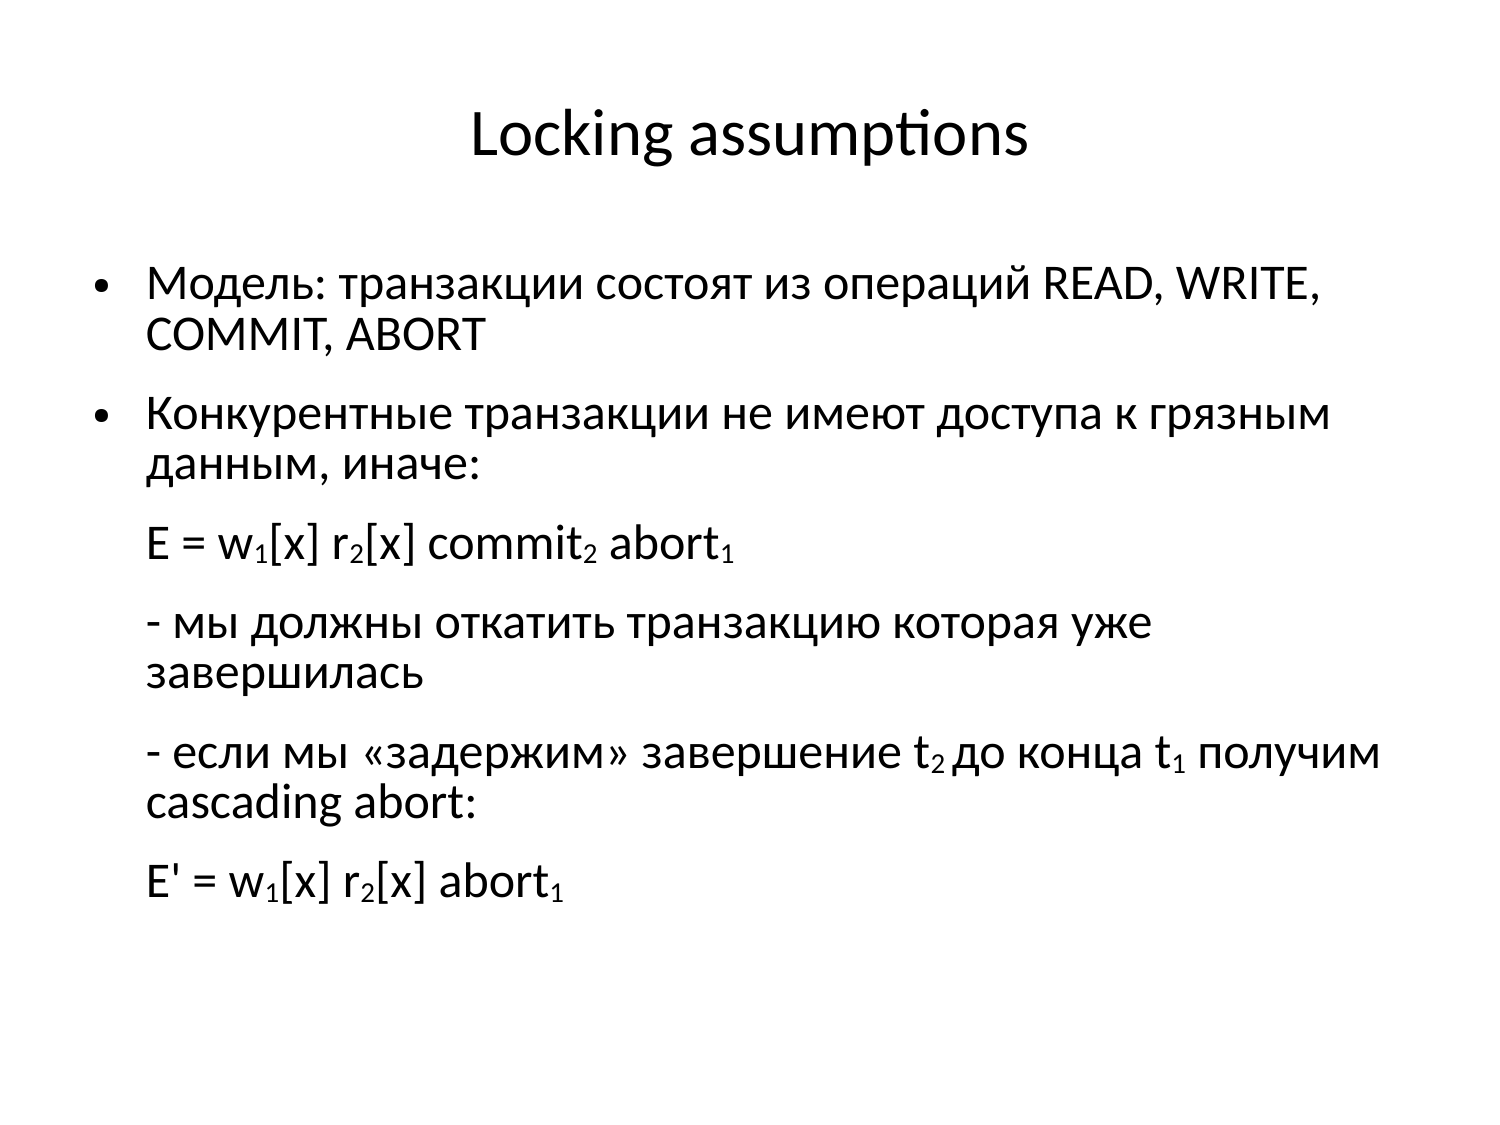

# Locking assumptions
Модель: транзакции состоят из операций READ, WRITE, COMMIT, ABORT
Конкурентные транзакции не имеют доступа к грязным данным, иначе:
E = w1[x] r2[x] commit2 abort1
- мы должны откатить транзакцию которая уже завершилась
- если мы «задержим» завершение t2 до конца t1 получим cascading abort:
E' = w1[x] r2[x] abort1